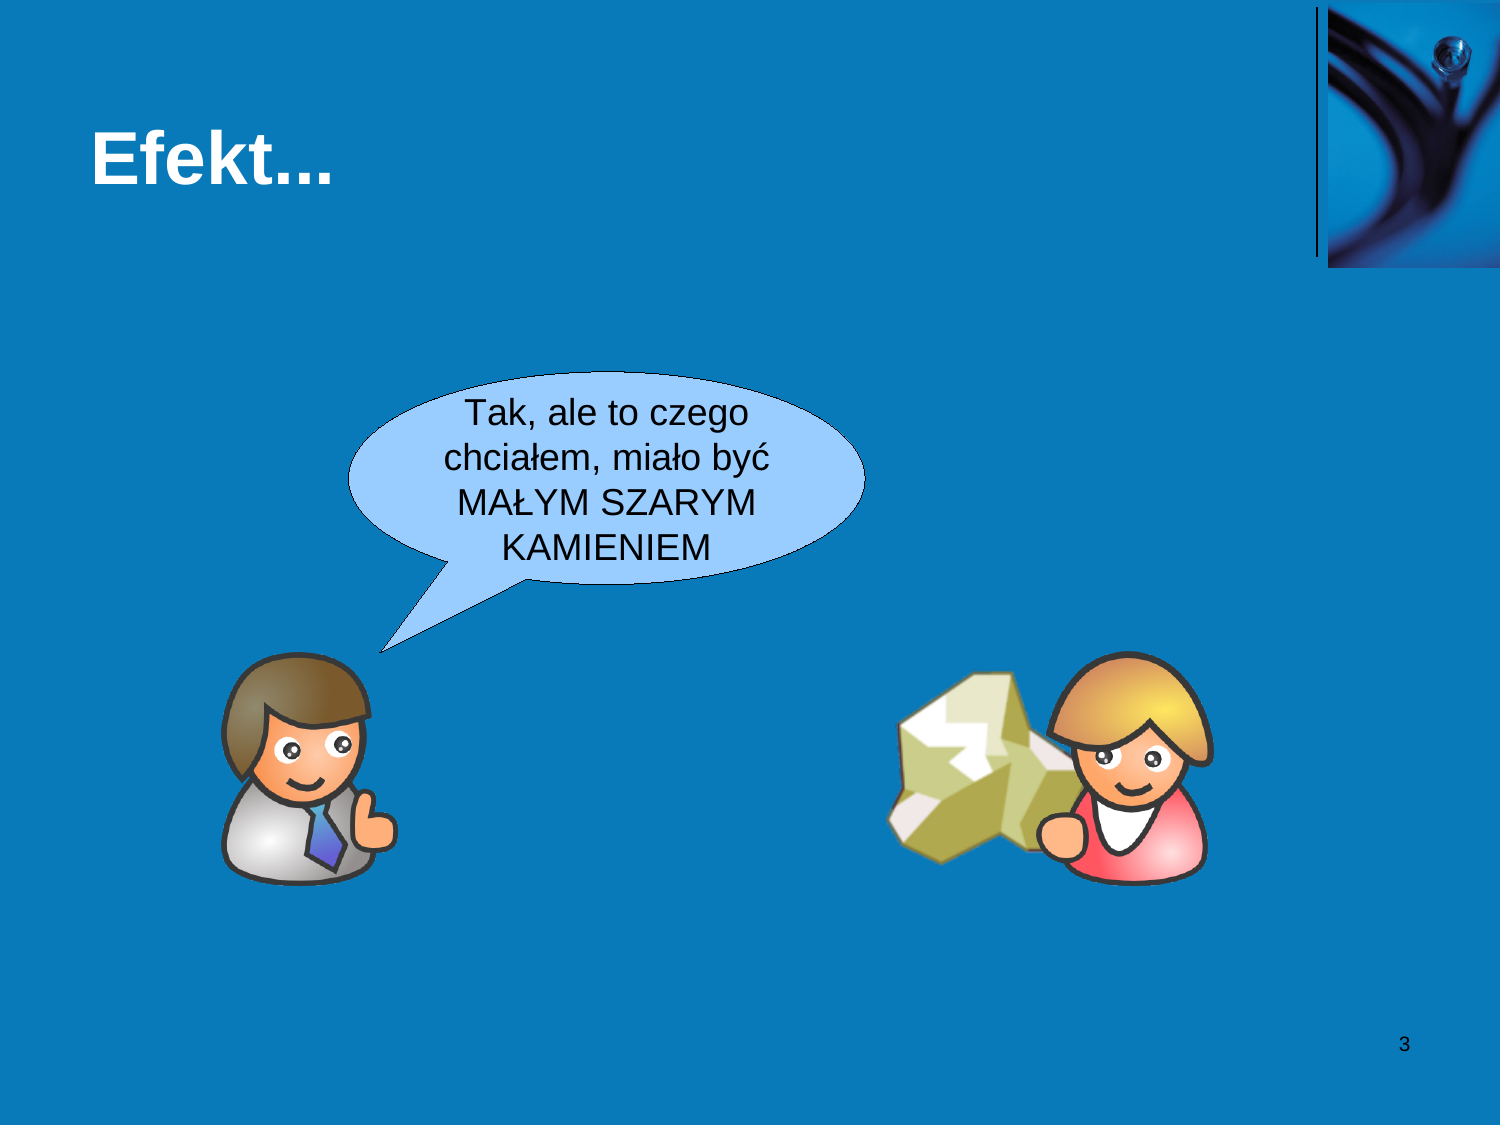

# Efekt...
Tak, ale to czego chciałem, miało być MAŁYM SZARYM KAMIENIEM
3